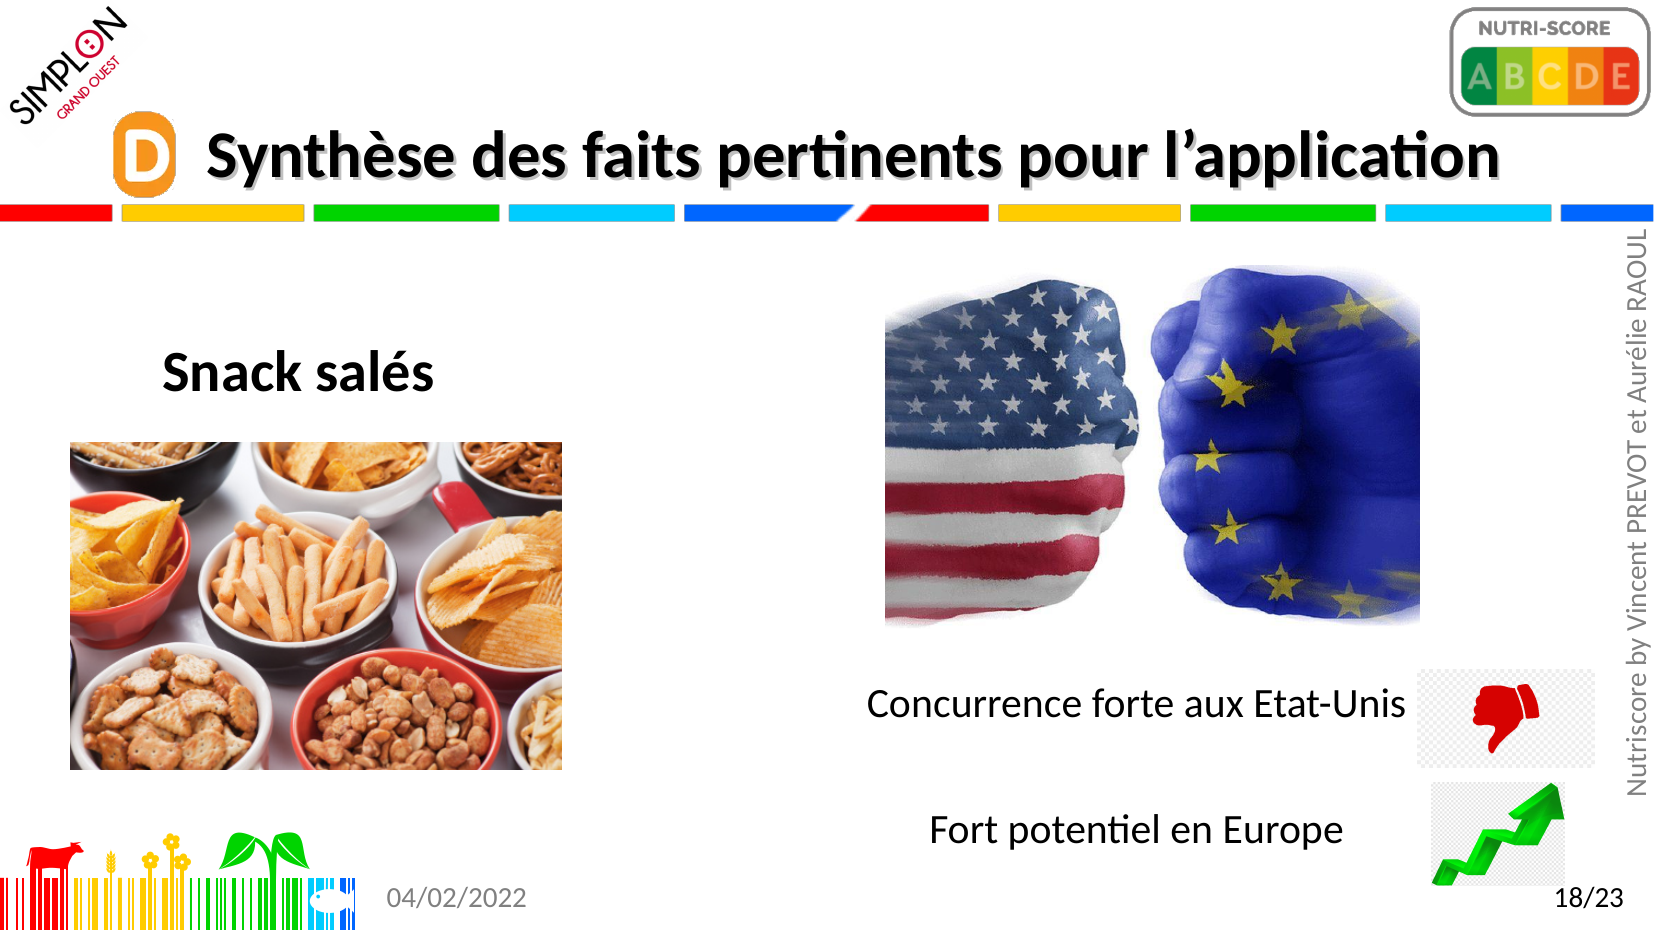

# Synthèse des faits pertinents pour l’application
Snack salés
Concurrence forte aux Etat-Unis
Fort potentiel en Europe
18